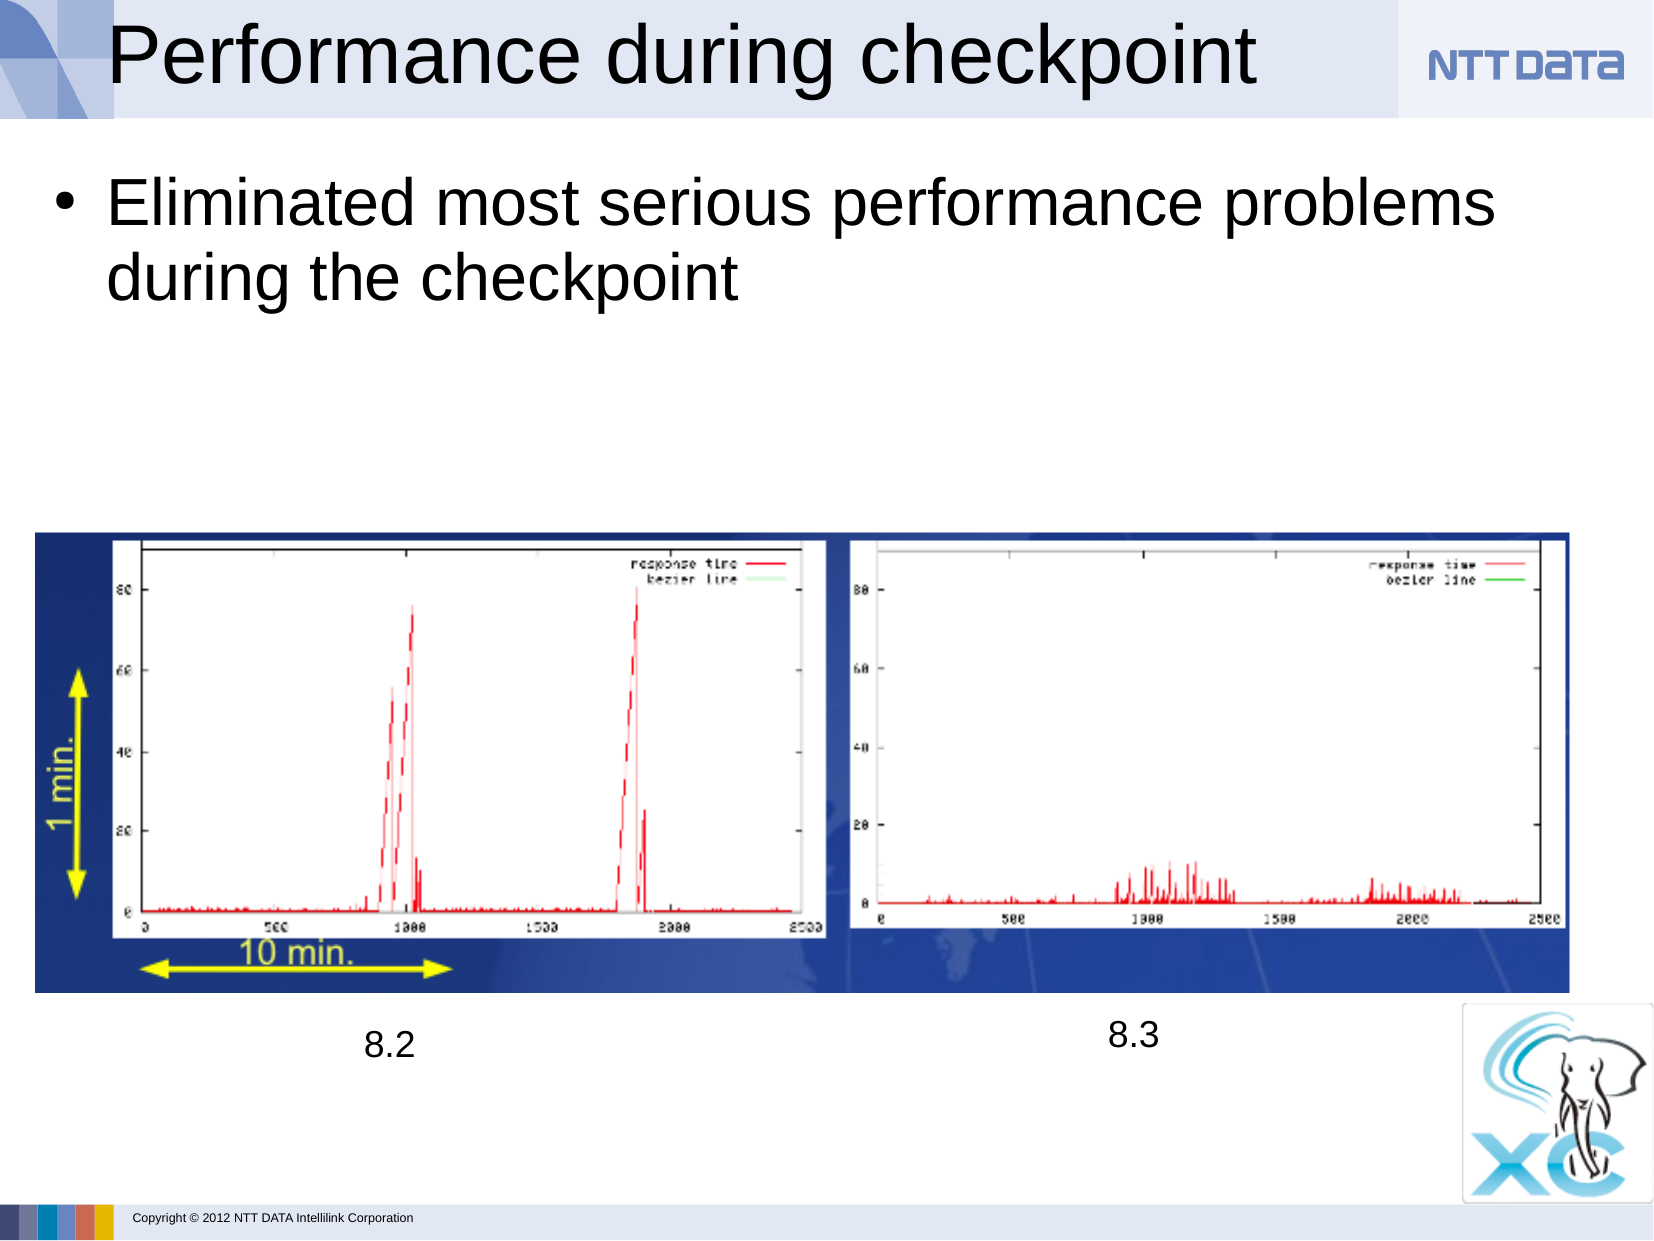

# Performance during checkpoint
Eliminated most serious performance problems during the checkpoint
8.3
8.2